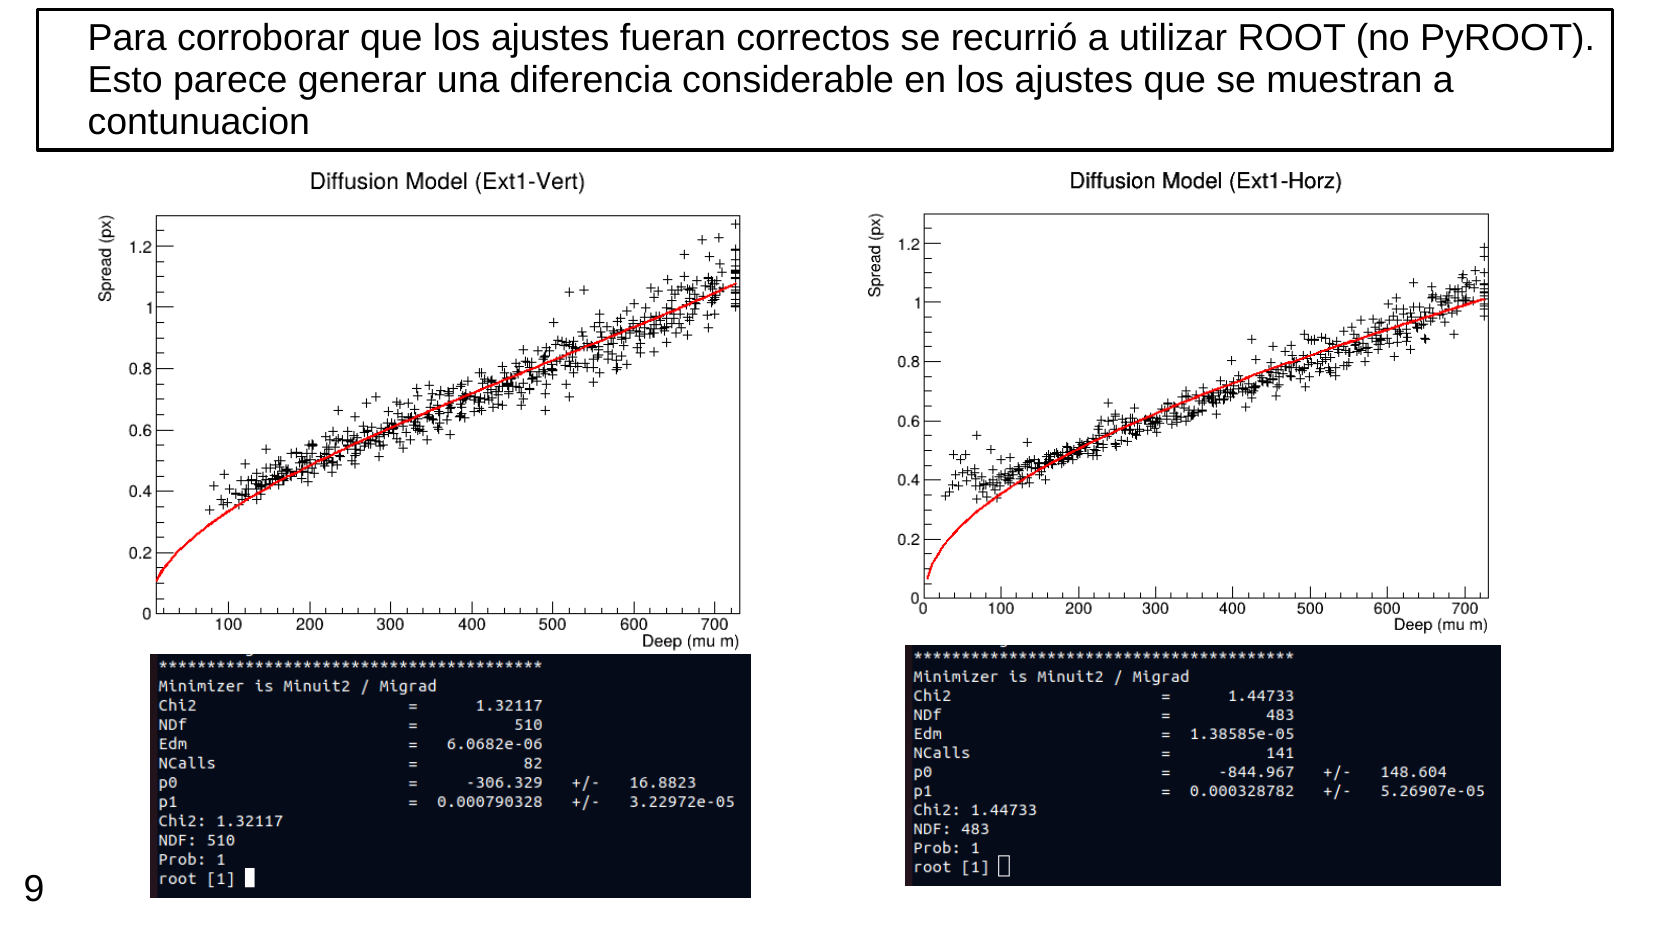

Para corroborar que los ajustes fueran correctos se recurrió a utilizar ROOT (no PyROOT). Esto parece generar una diferencia considerable en los ajustes que se muestran a contunuacion